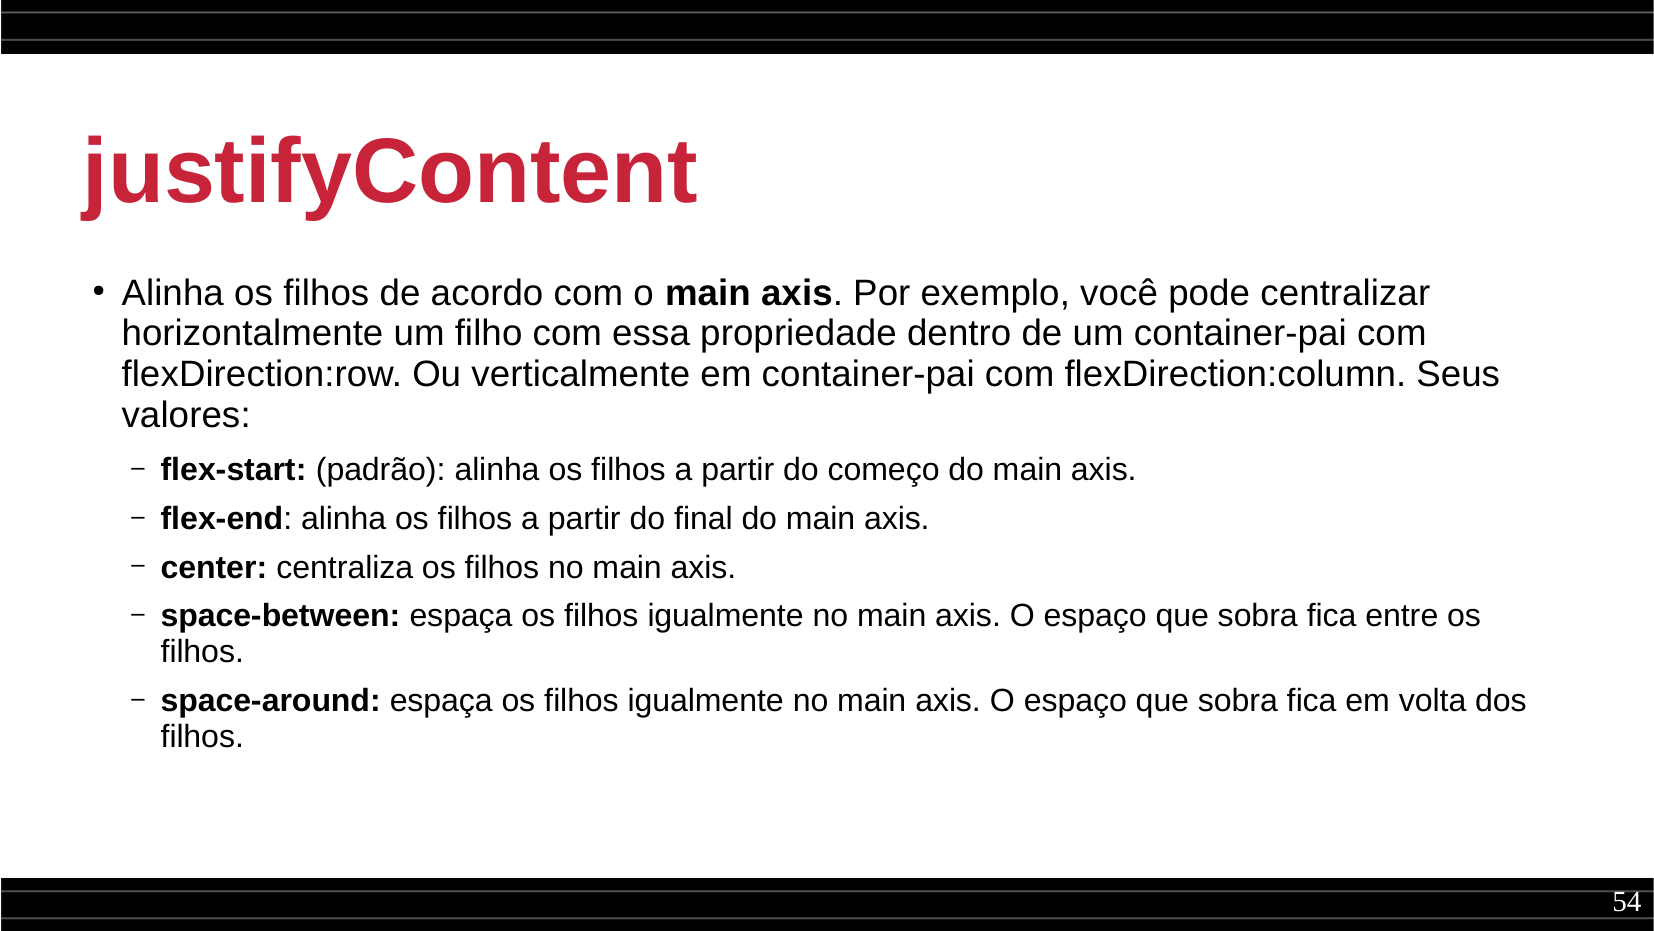

# justifyContent
Alinha os filhos de acordo com o main axis. Por exemplo, você pode centralizar horizontalmente um filho com essa propriedade dentro de um container-pai com flexDirection:row. Ou verticalmente em container-pai com flexDirection:column. Seus valores:
flex-start: (padrão): alinha os filhos a partir do começo do main axis.
flex-end: alinha os filhos a partir do final do main axis.
center: centraliza os filhos no main axis.
space-between: espaça os filhos igualmente no main axis. O espaço que sobra fica entre os filhos.
space-around: espaça os filhos igualmente no main axis. O espaço que sobra fica em volta dos filhos.